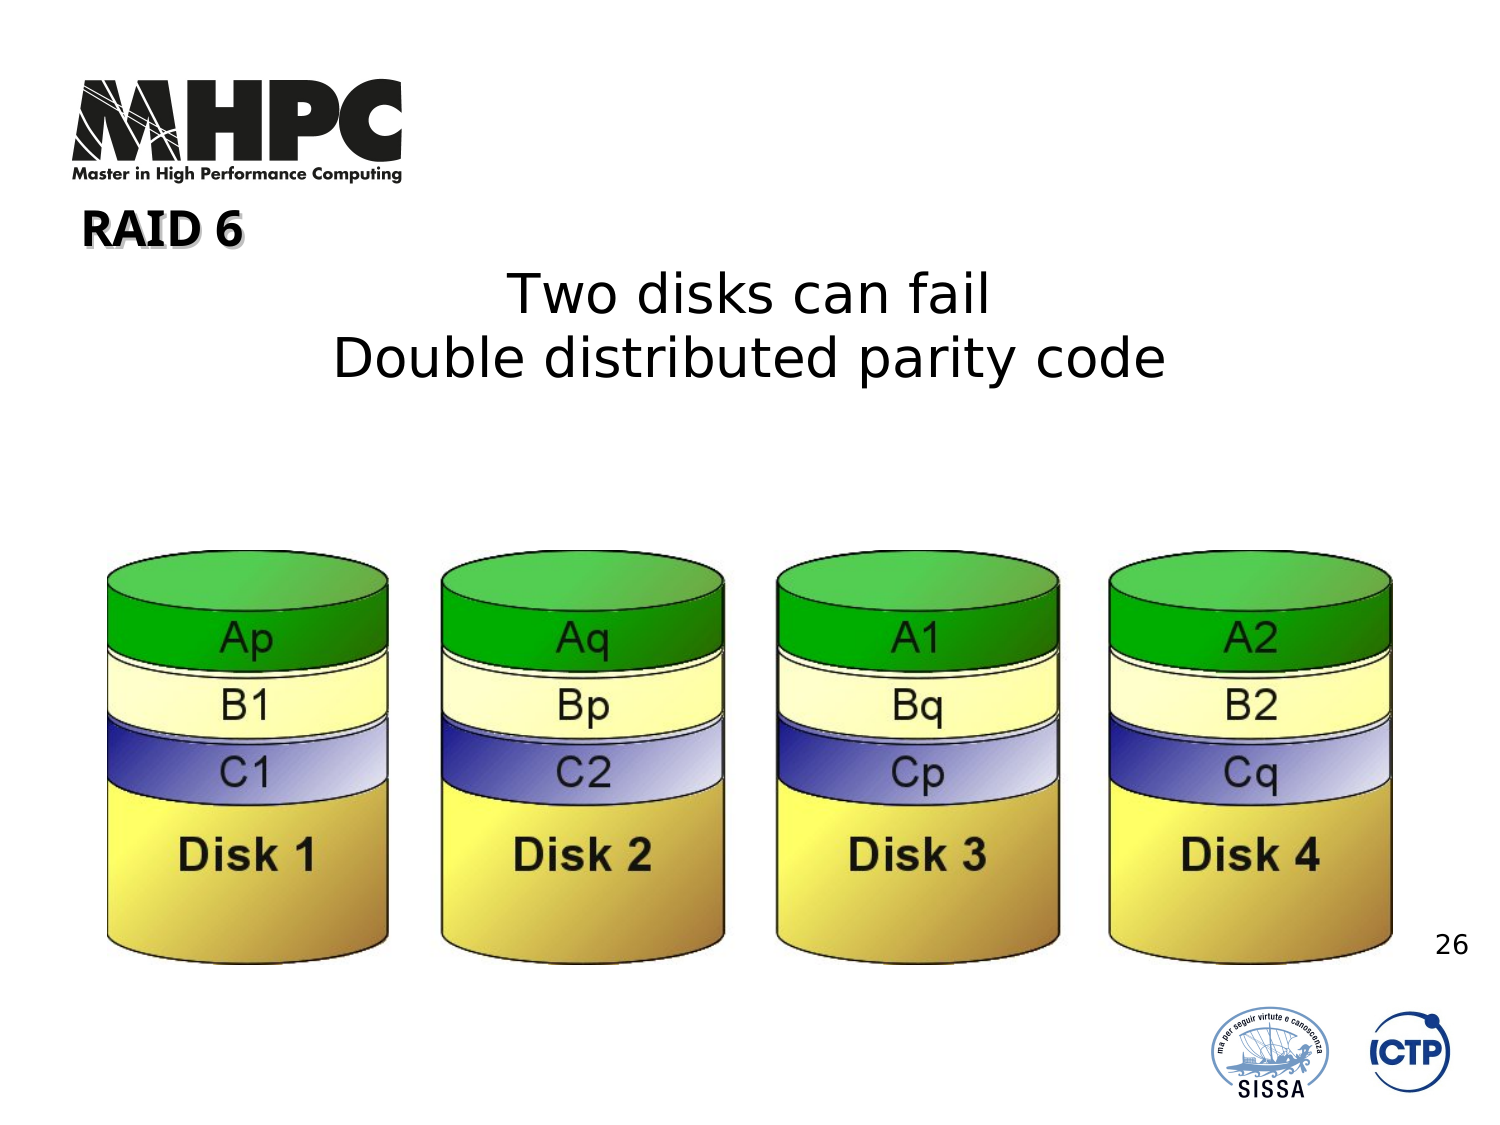

# RAID 6
Two disks can fail
Double distributed parity code
26